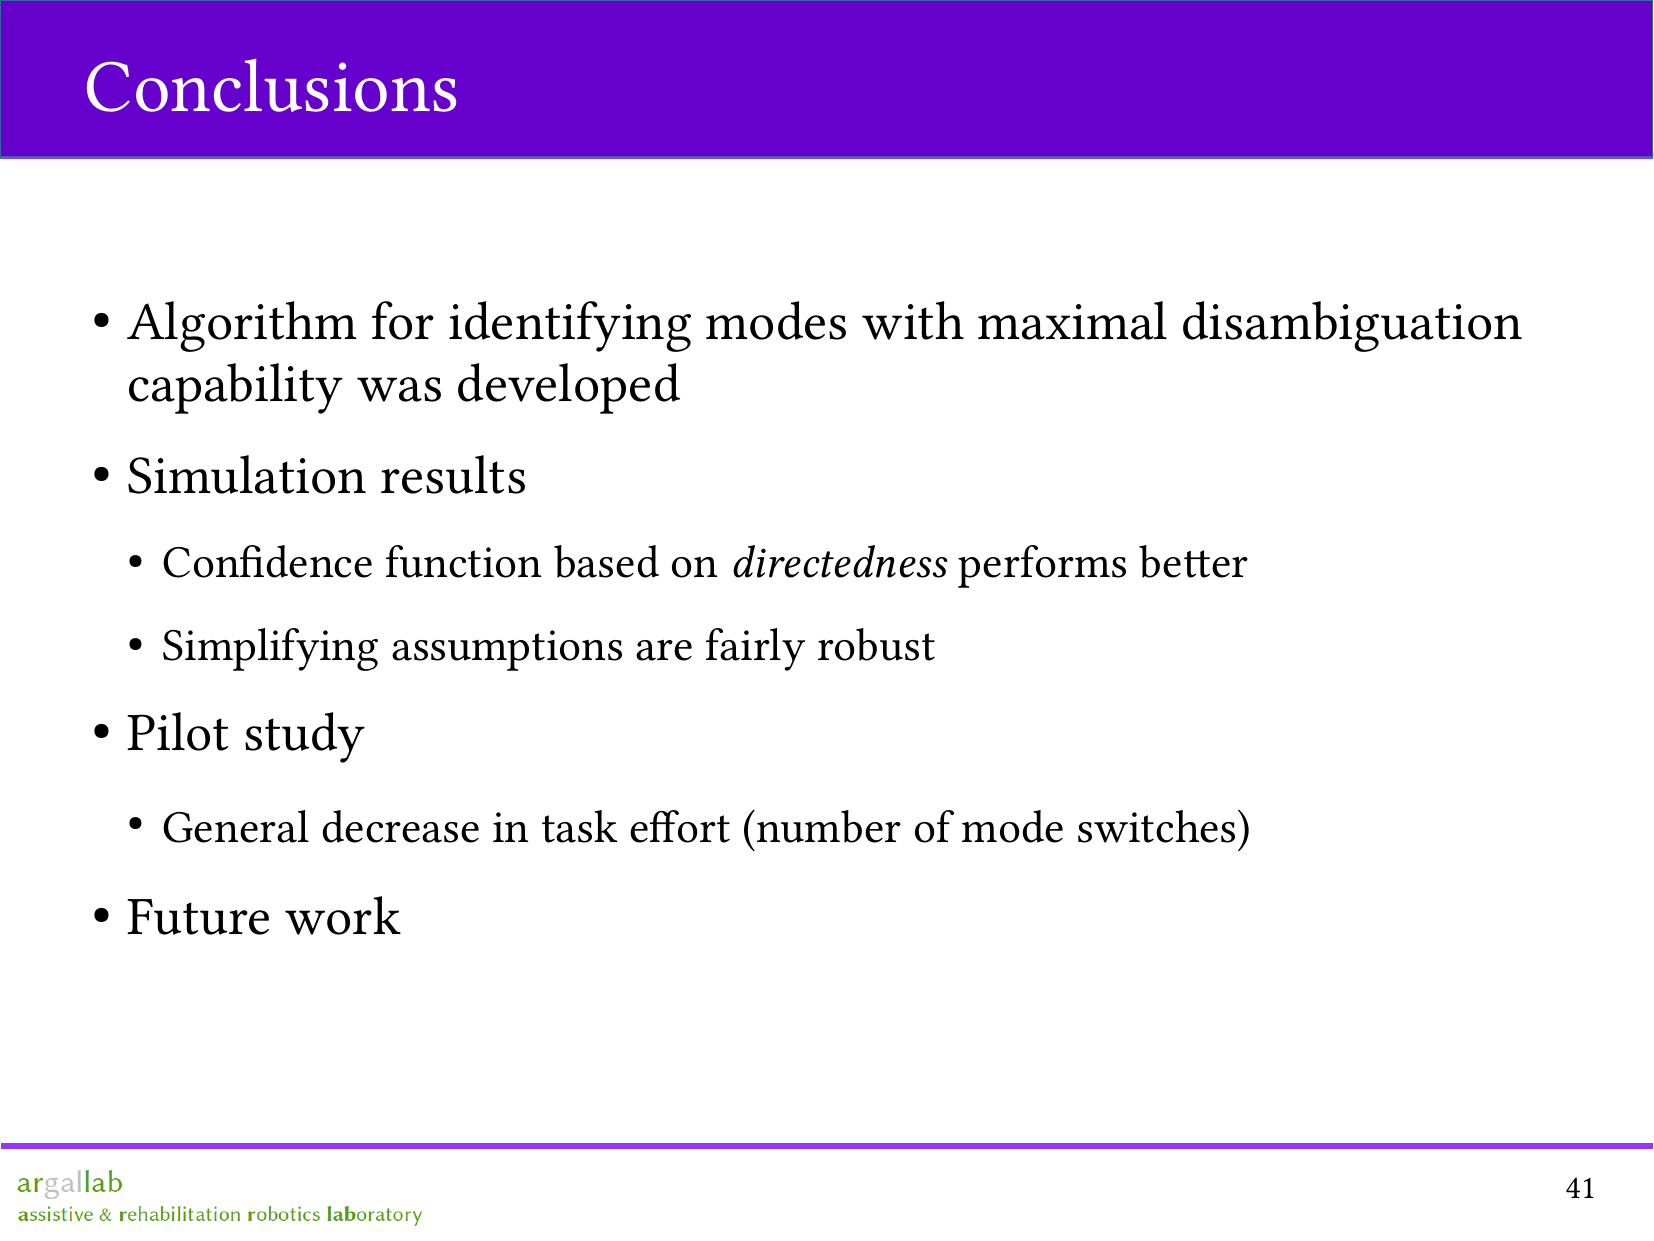

Conclusions
Algorithm for identifying modes with maximal disambiguation capability was developed
Simulation results
Confidence function based on directedness performs better
Simplifying assumptions are fairly robust
Pilot study
General decrease in task effort (number of mode switches)
Future work